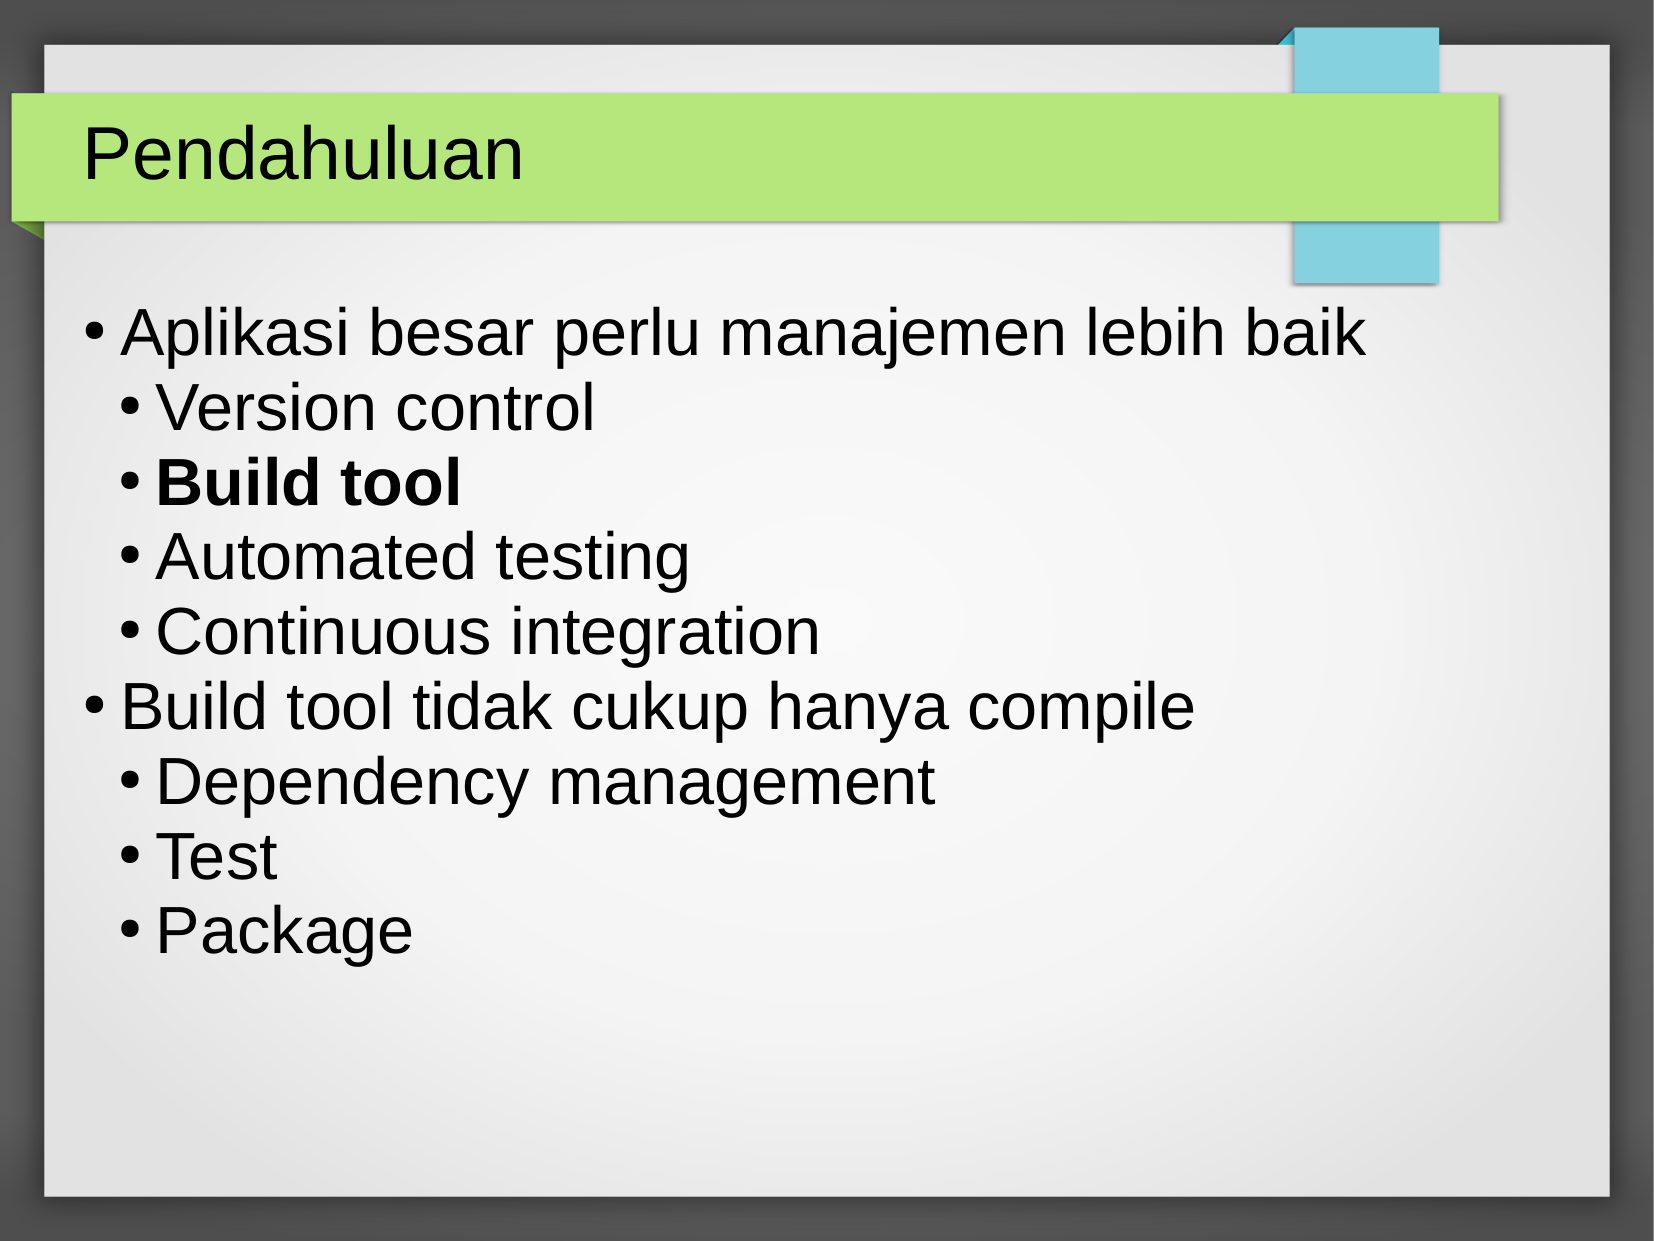

# Pendahuluan
Aplikasi besar perlu manajemen lebih baik
Version control
Build tool
Automated testing
Continuous integration
Build tool tidak cukup hanya compile
Dependency management
Test
Package